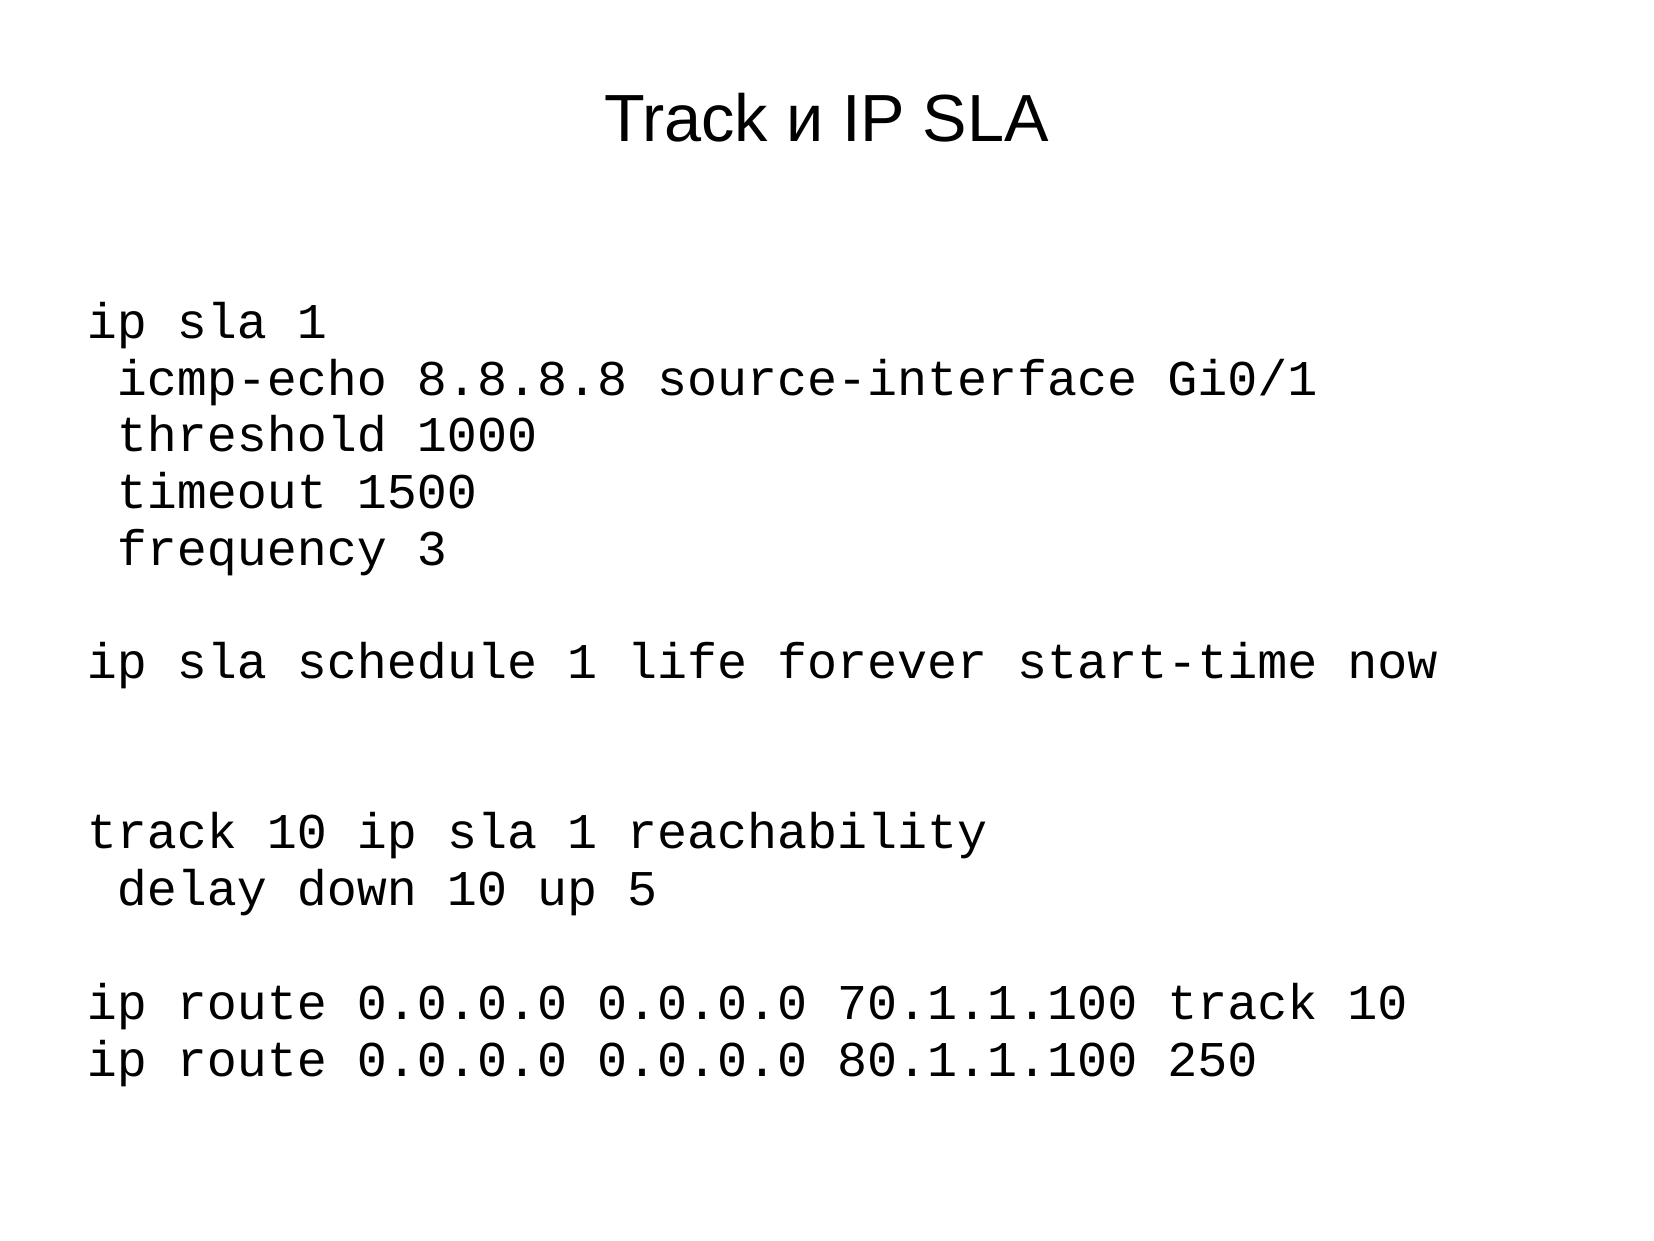

# Track и IP SLA
ip sla 1
 icmp-echo 8.8.8.8 source-interface Gi0/1
 threshold 1000
 timeout 1500
 frequency 3
ip sla schedule 1 life forever start-time now
track 10 ip sla 1 reachability
 delay down 10 up 5
ip route 0.0.0.0 0.0.0.0 70.1.1.100 track 10
ip route 0.0.0.0 0.0.0.0 80.1.1.100 250